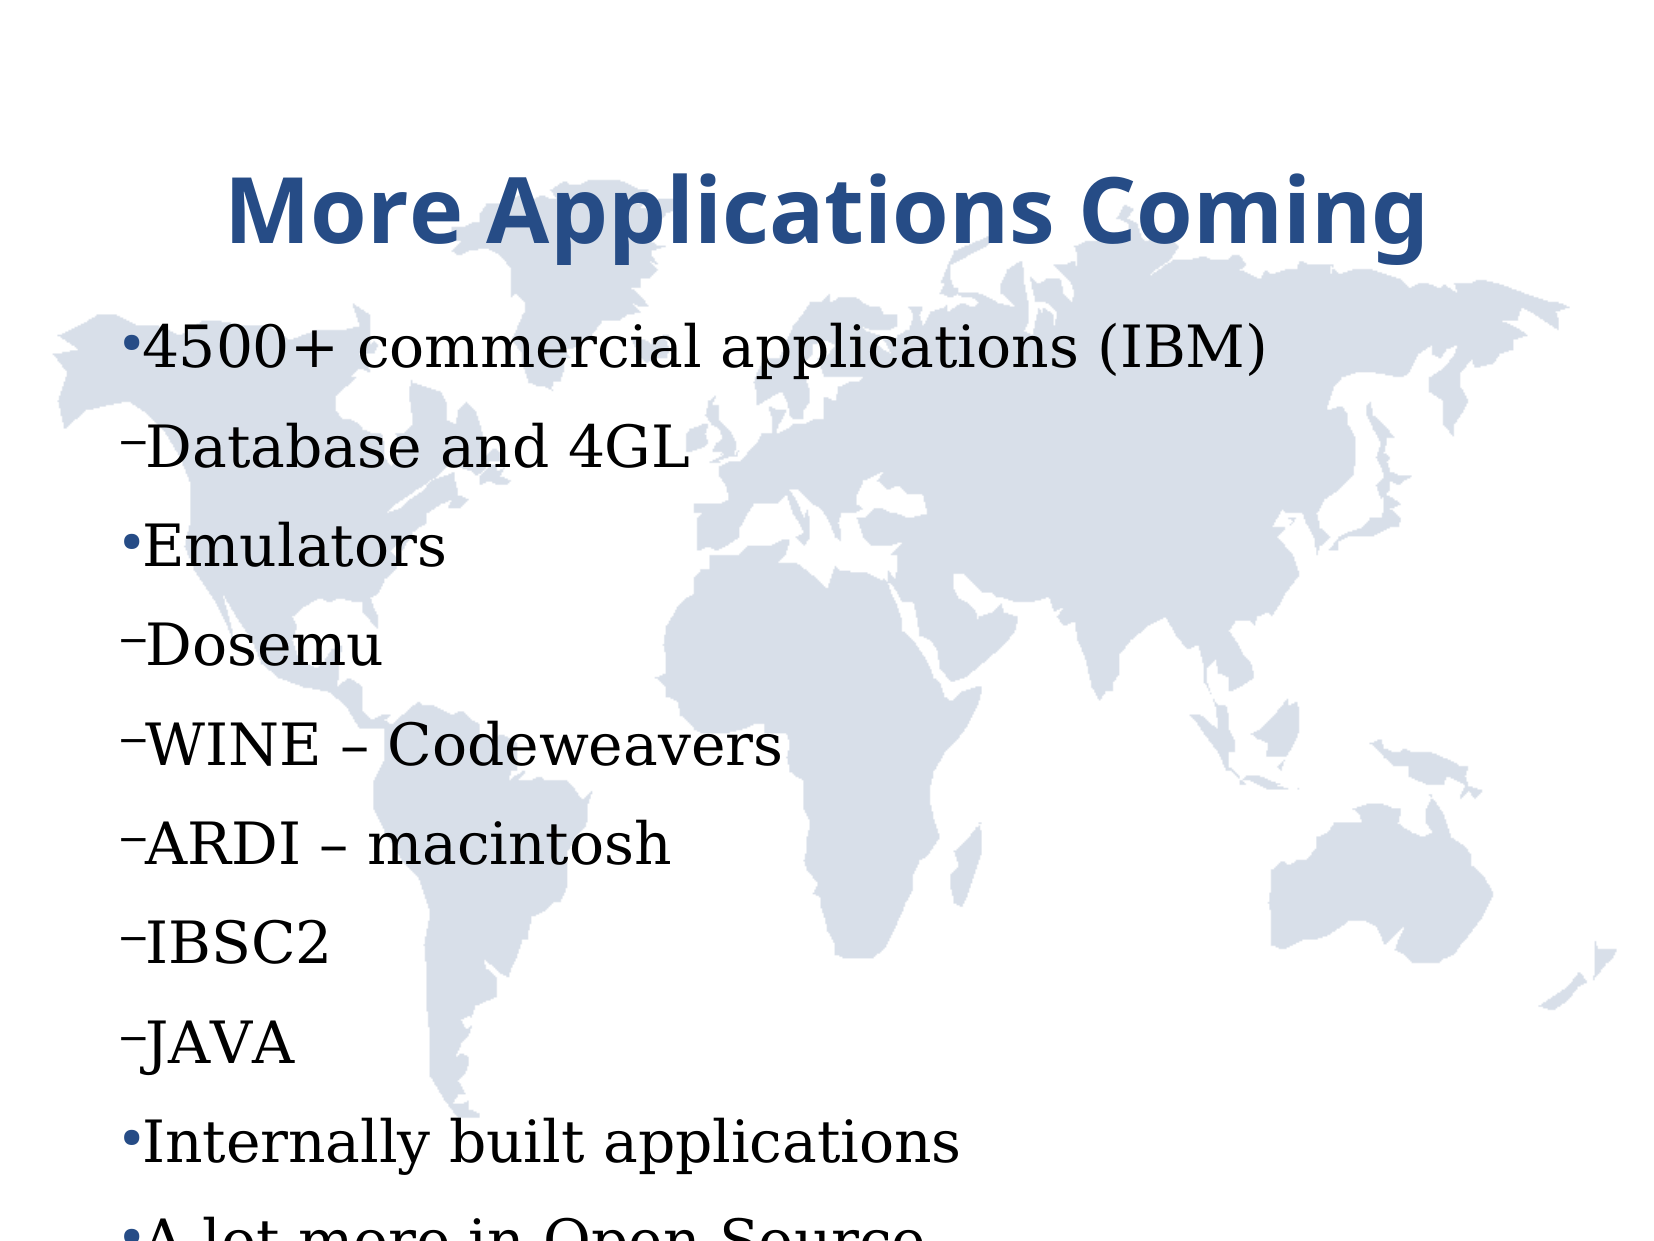

# More Applications Coming
4500+ commercial applications (IBM)
Database and 4GL
Emulators
Dosemu
WINE – Codeweavers
ARDI – macintosh
IBSC2
JAVA
Internally built applications
A lot more in Open Source